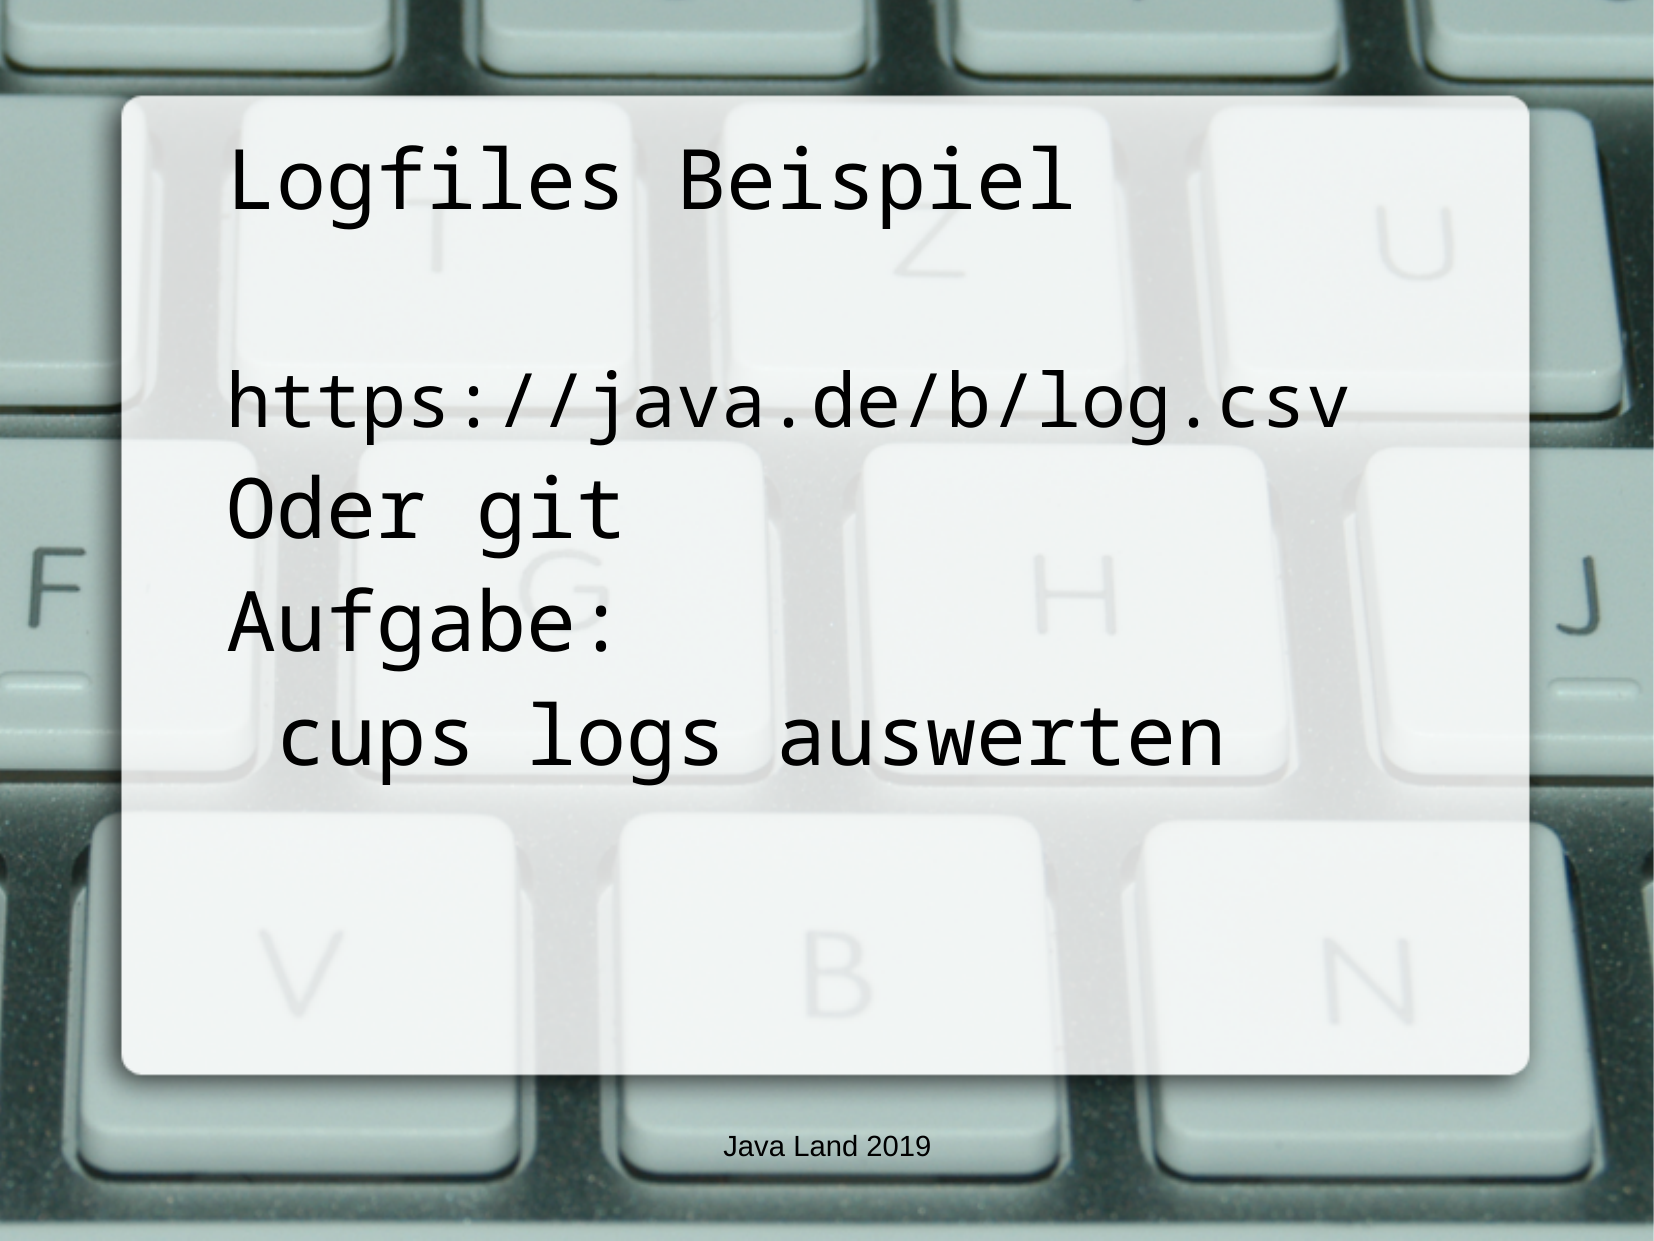

Logfiles Beispiel
https://java.de/b/log.csv
Oder git
Aufgabe:
 cups logs auswerten
#